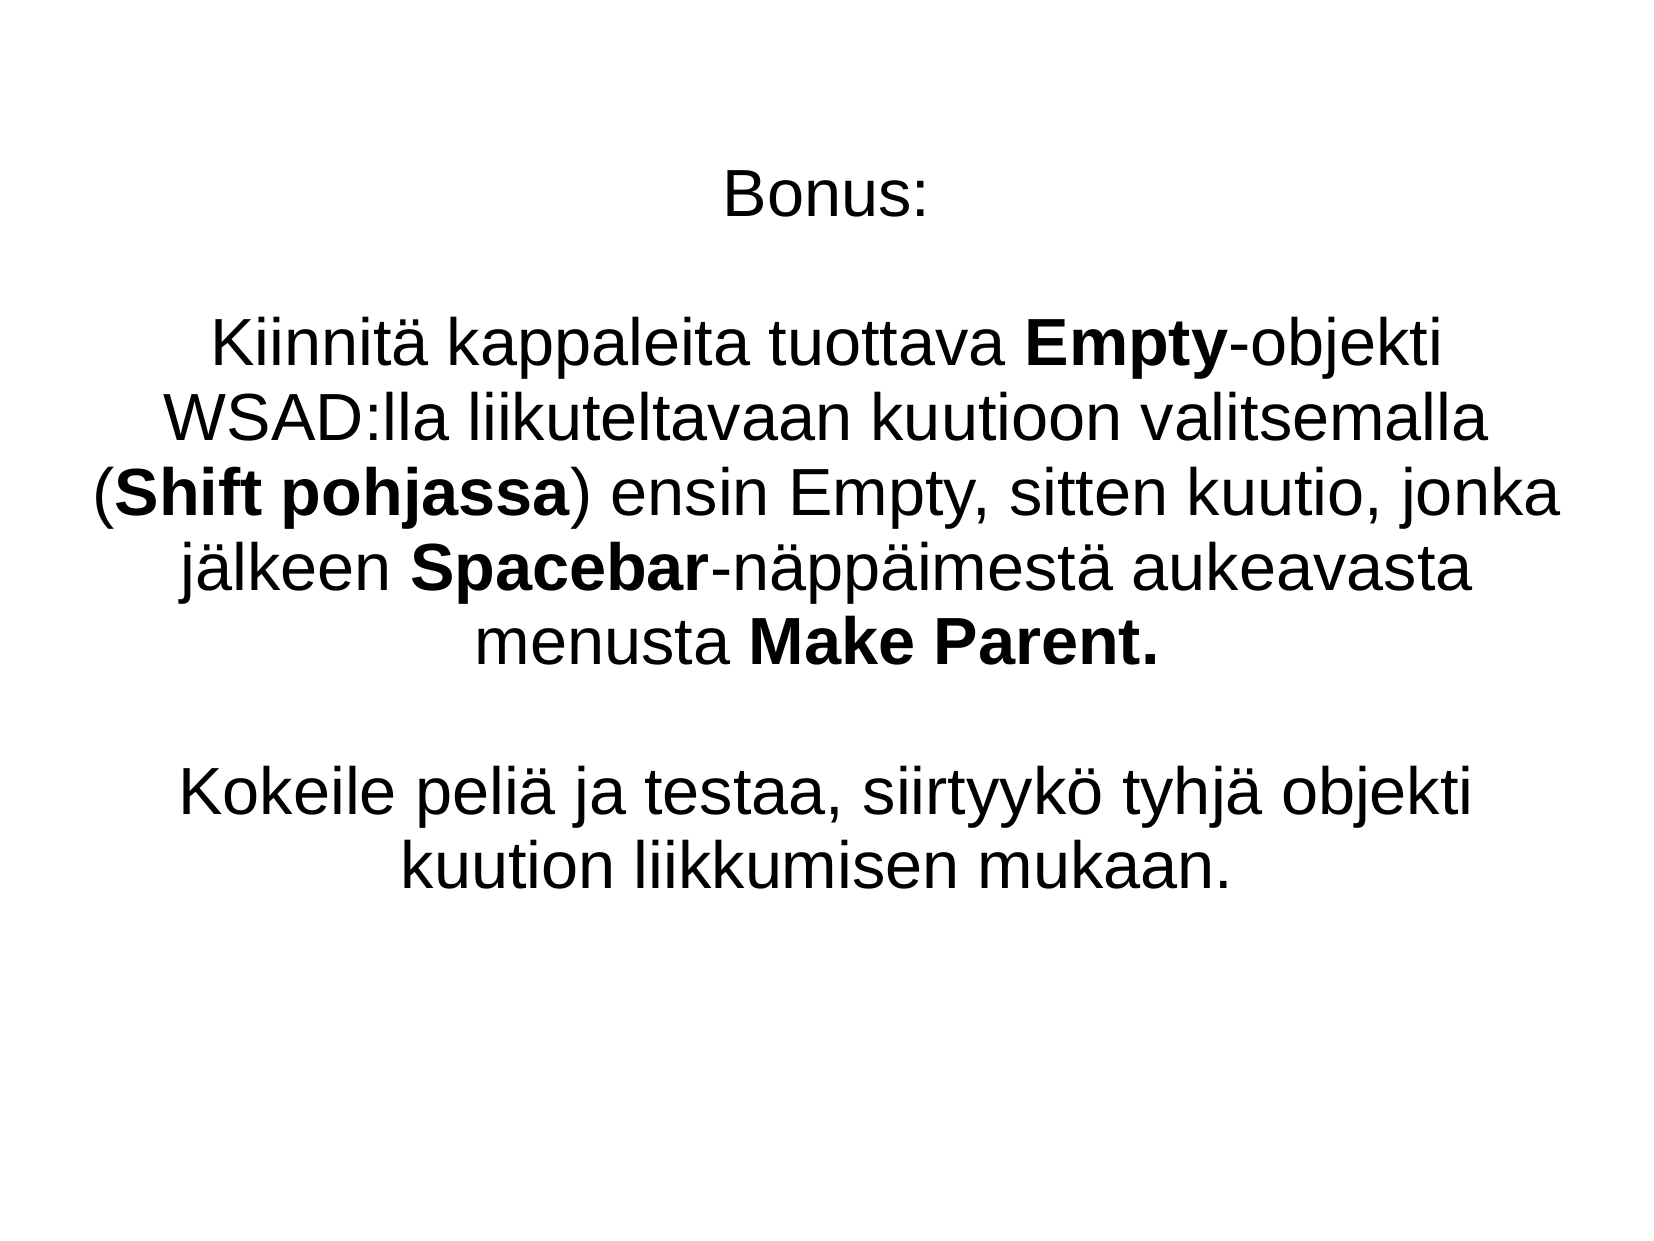

# Bonus:
Kiinnitä kappaleita tuottava Empty-objekti WSAD:lla liikuteltavaan kuutioon valitsemalla (Shift pohjassa) ensin Empty, sitten kuutio, jonka jälkeen Spacebar-näppäimestä aukeavasta menusta Make Parent.
Kokeile peliä ja testaa, siirtyykö tyhjä objekti kuution liikkumisen mukaan.